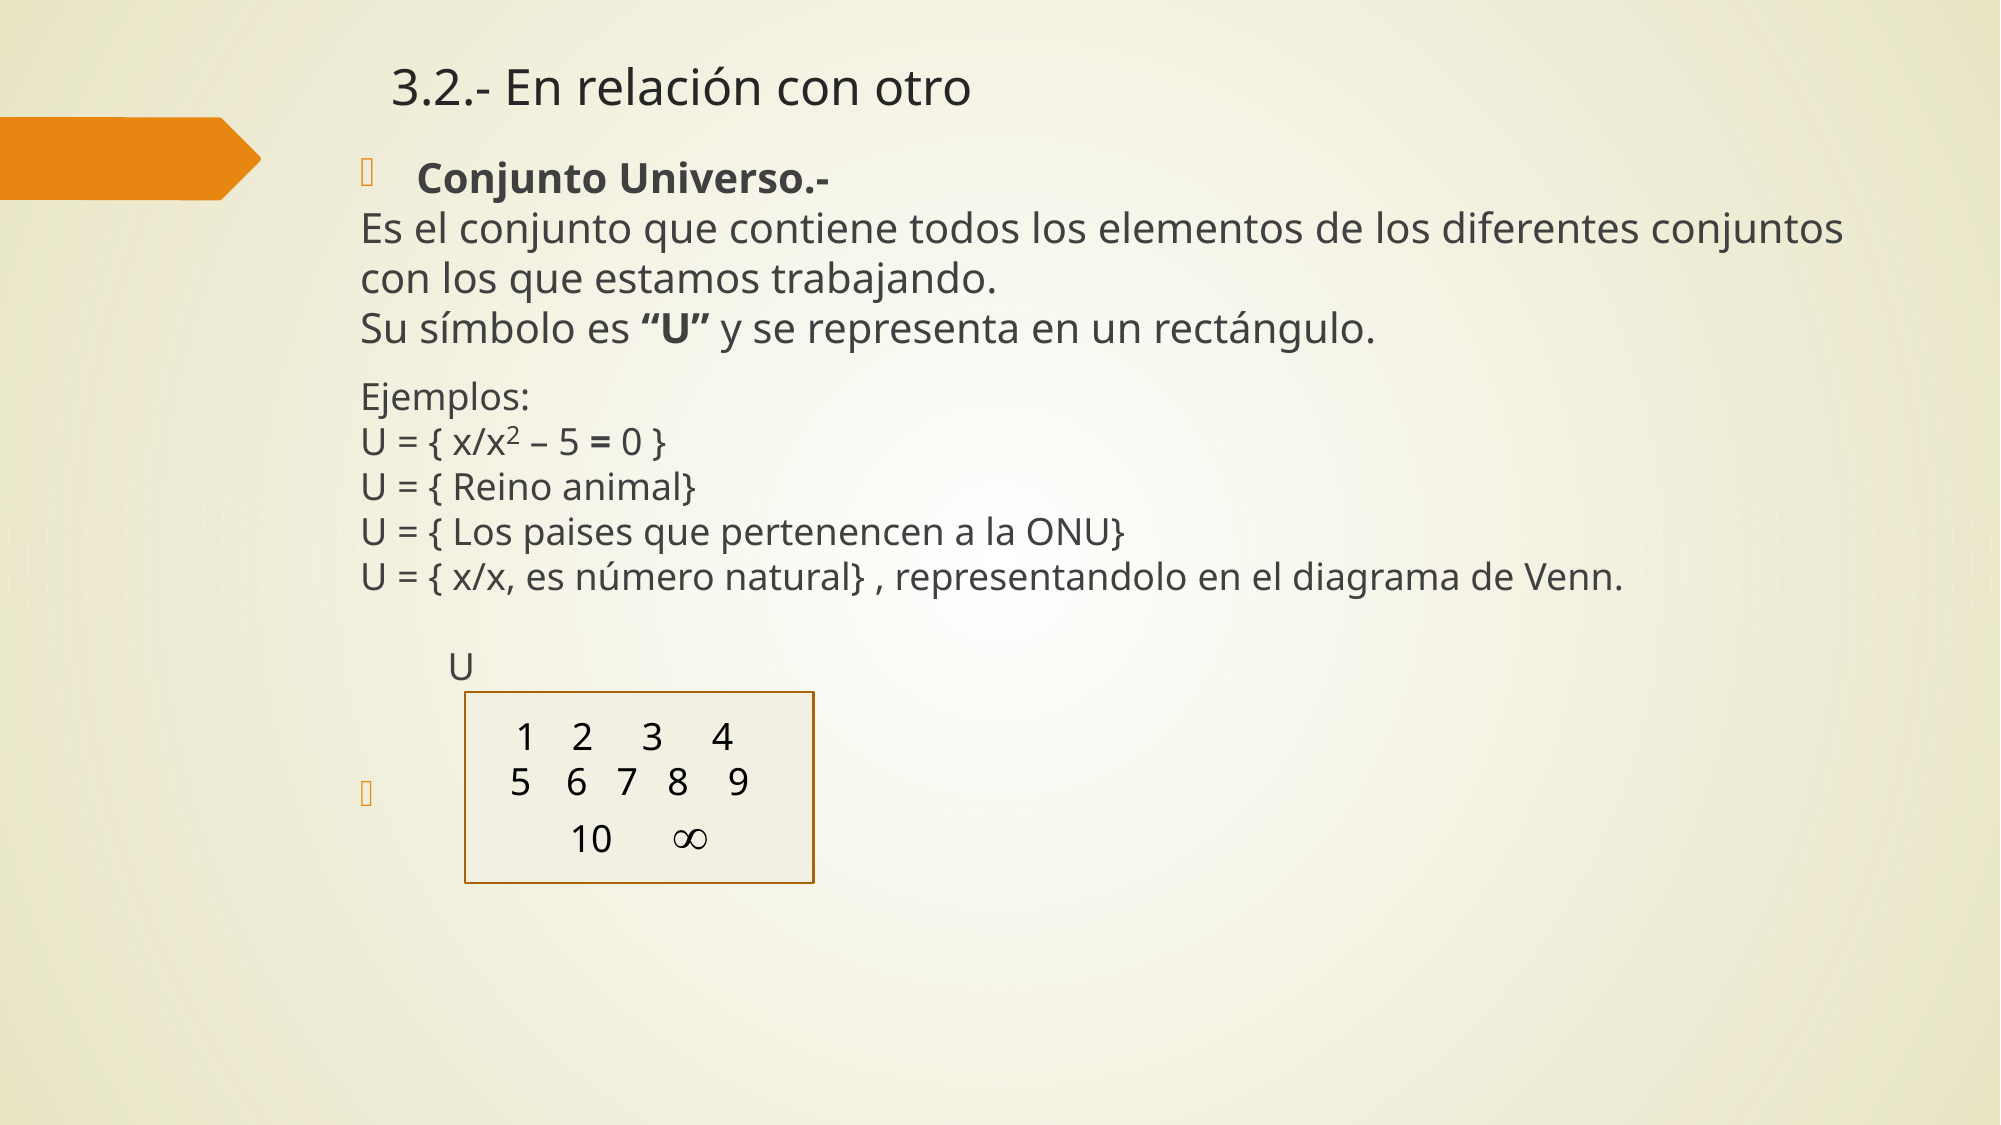

# 3.2.- En relación con otro
Conjunto Universo.-
Es el conjunto que contiene todos los elementos de los diferentes conjuntos con los que estamos trabajando.
Su símbolo es “U” y se representa en un rectángulo.
Ejemplos:
U = { x/x2 – 5 = 0 }
U = { Reino animal}
U = { Los paises que pertenencen a la ONU}
U = { x/x, es número natural} , representandolo en el diagrama de Venn.
 U
2 3 4
6 7 8 9
10 